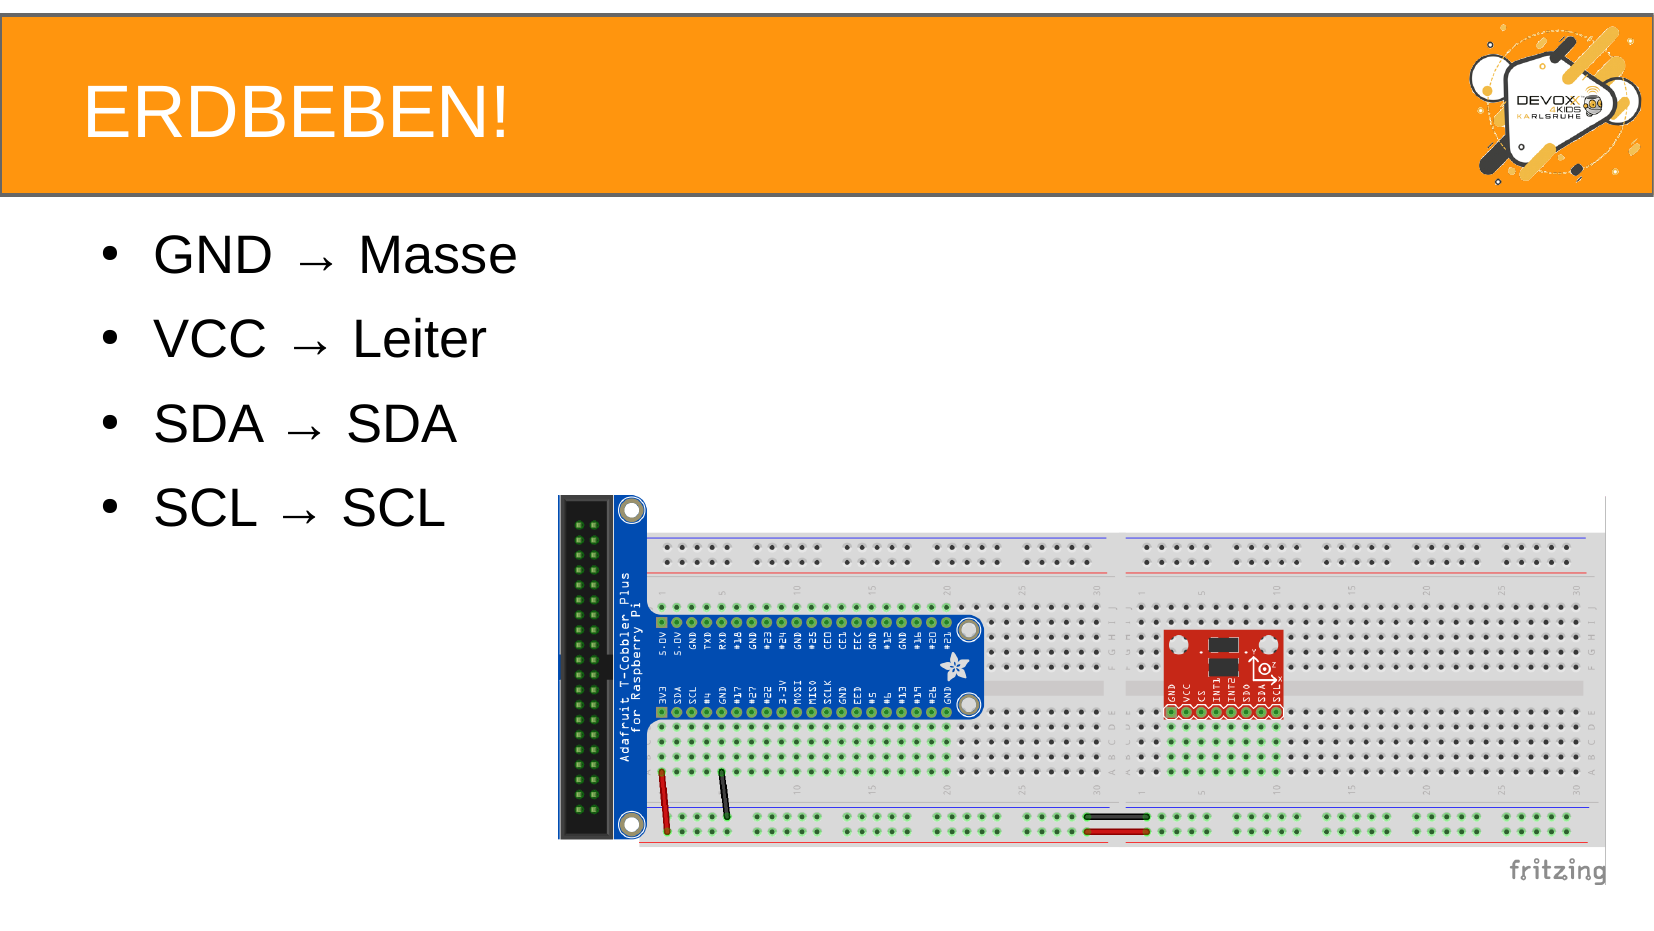

# ERDBEBEN!
GND → Masse
VCC → Leiter
SDA → SDA
SCL → SCL